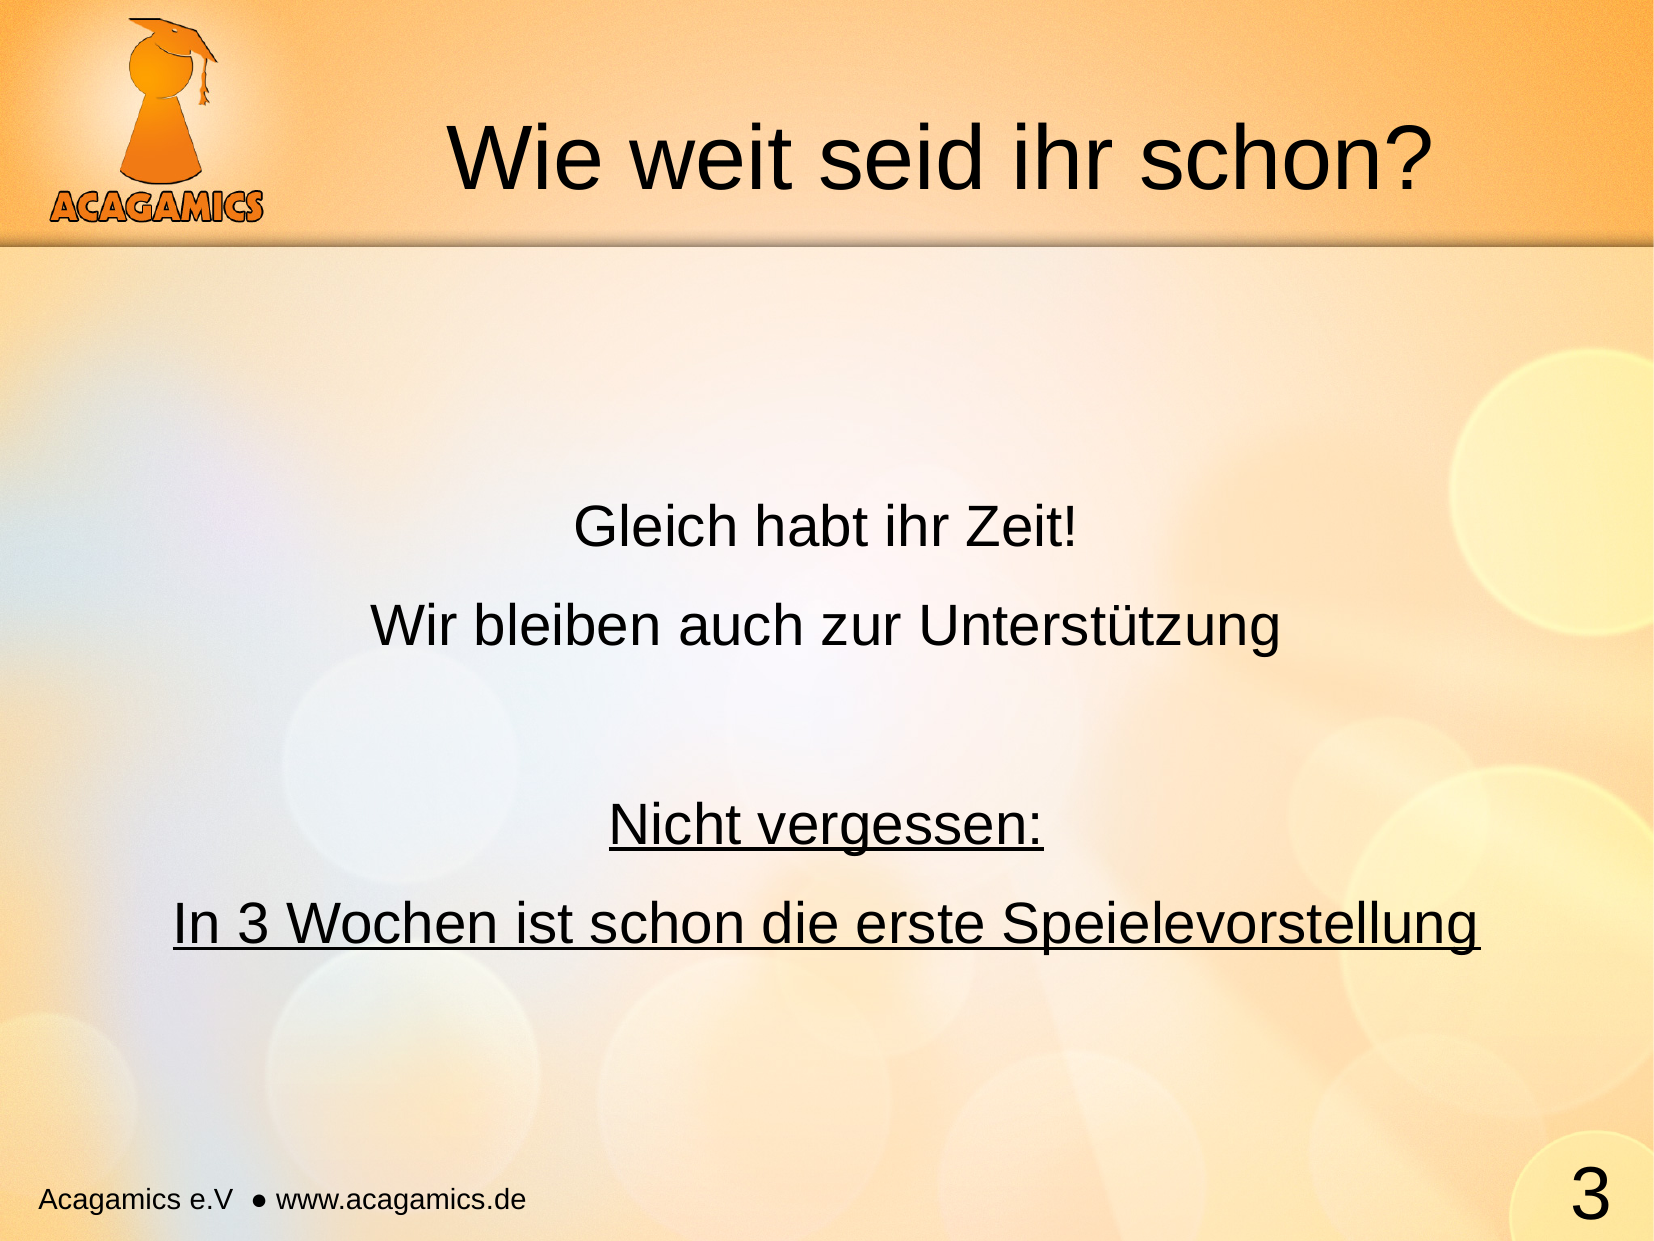

# Wie weit seid ihr schon?
Gleich habt ihr Zeit!
Wir bleiben auch zur Unterstützung
Nicht vergessen:
In 3 Wochen ist schon die erste Speielevorstellung